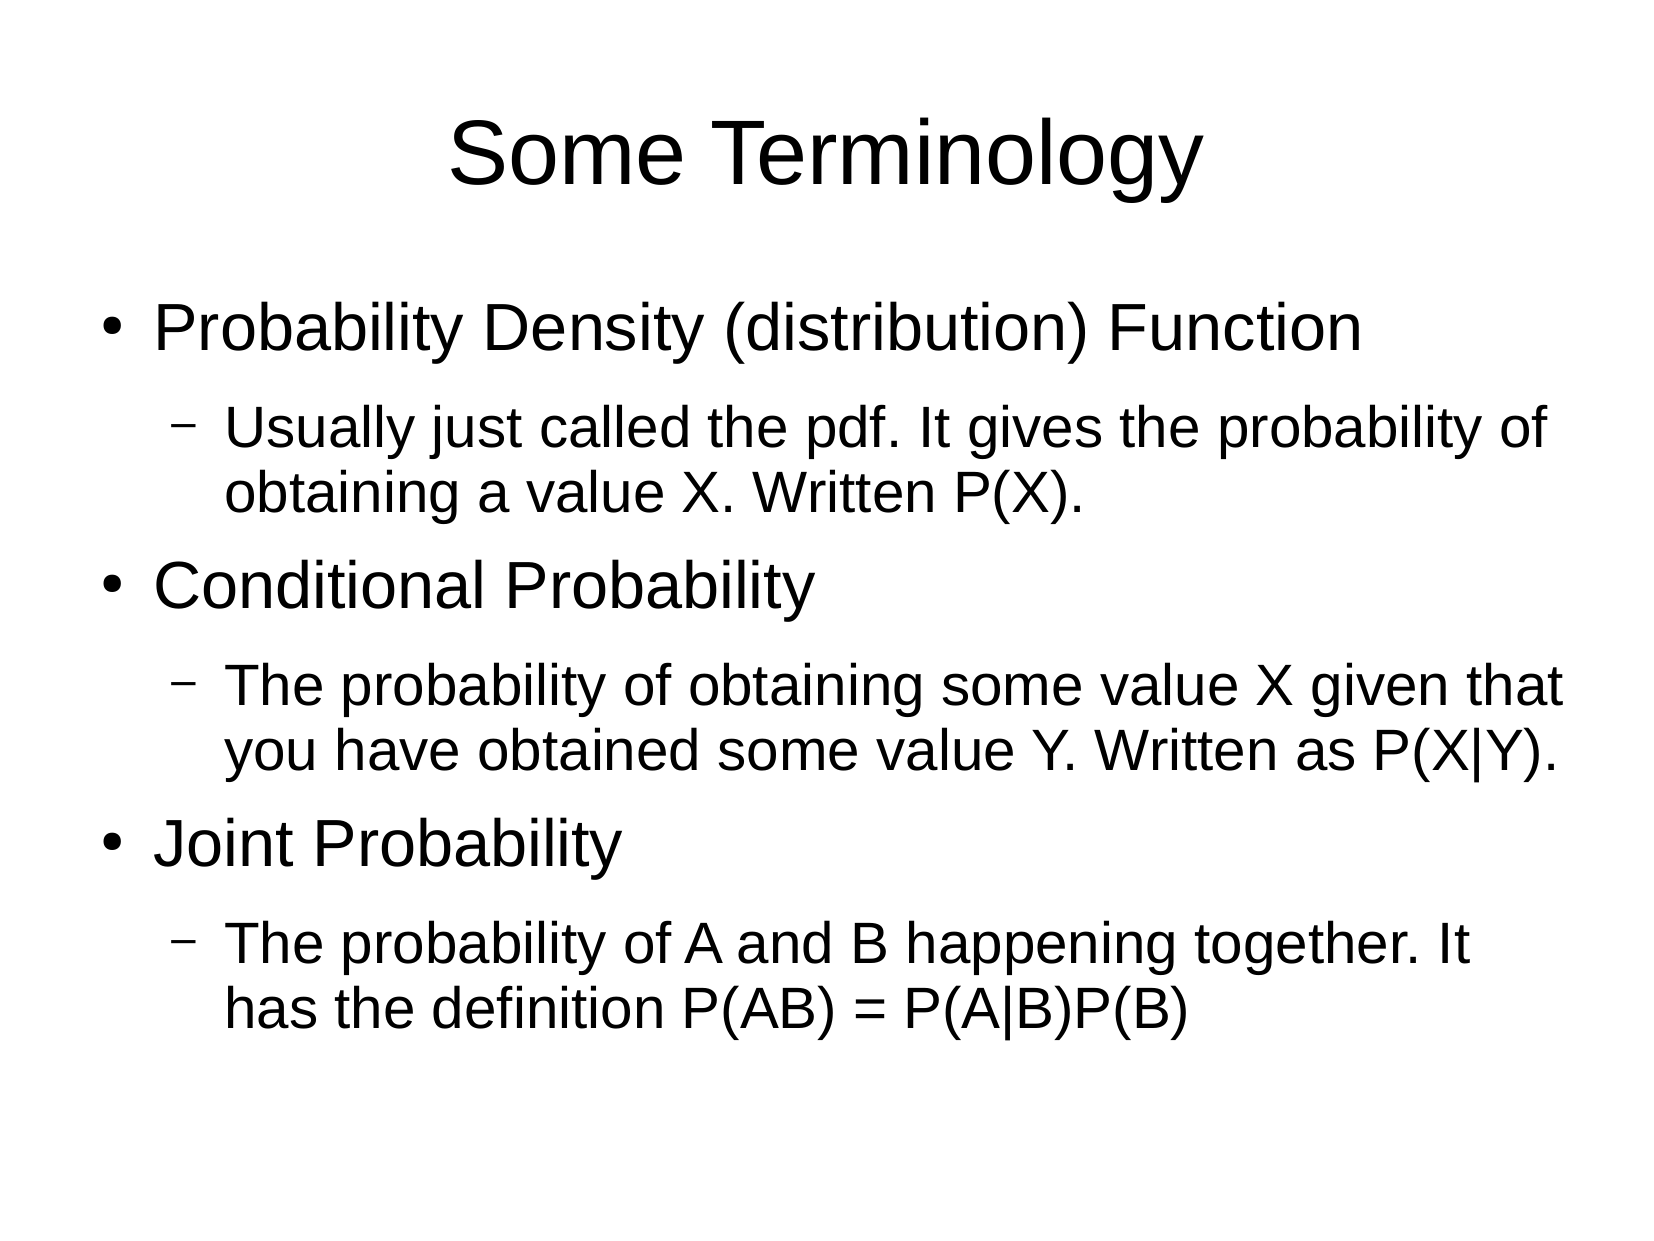

# Some Terminology
Probability Density (distribution) Function
Usually just called the pdf. It gives the probability of obtaining a value X. Written P(X).
Conditional Probability
The probability of obtaining some value X given that you have obtained some value Y. Written as P(X|Y).
Joint Probability
The probability of A and B happening together. It has the definition P(AB) = P(A|B)P(B)